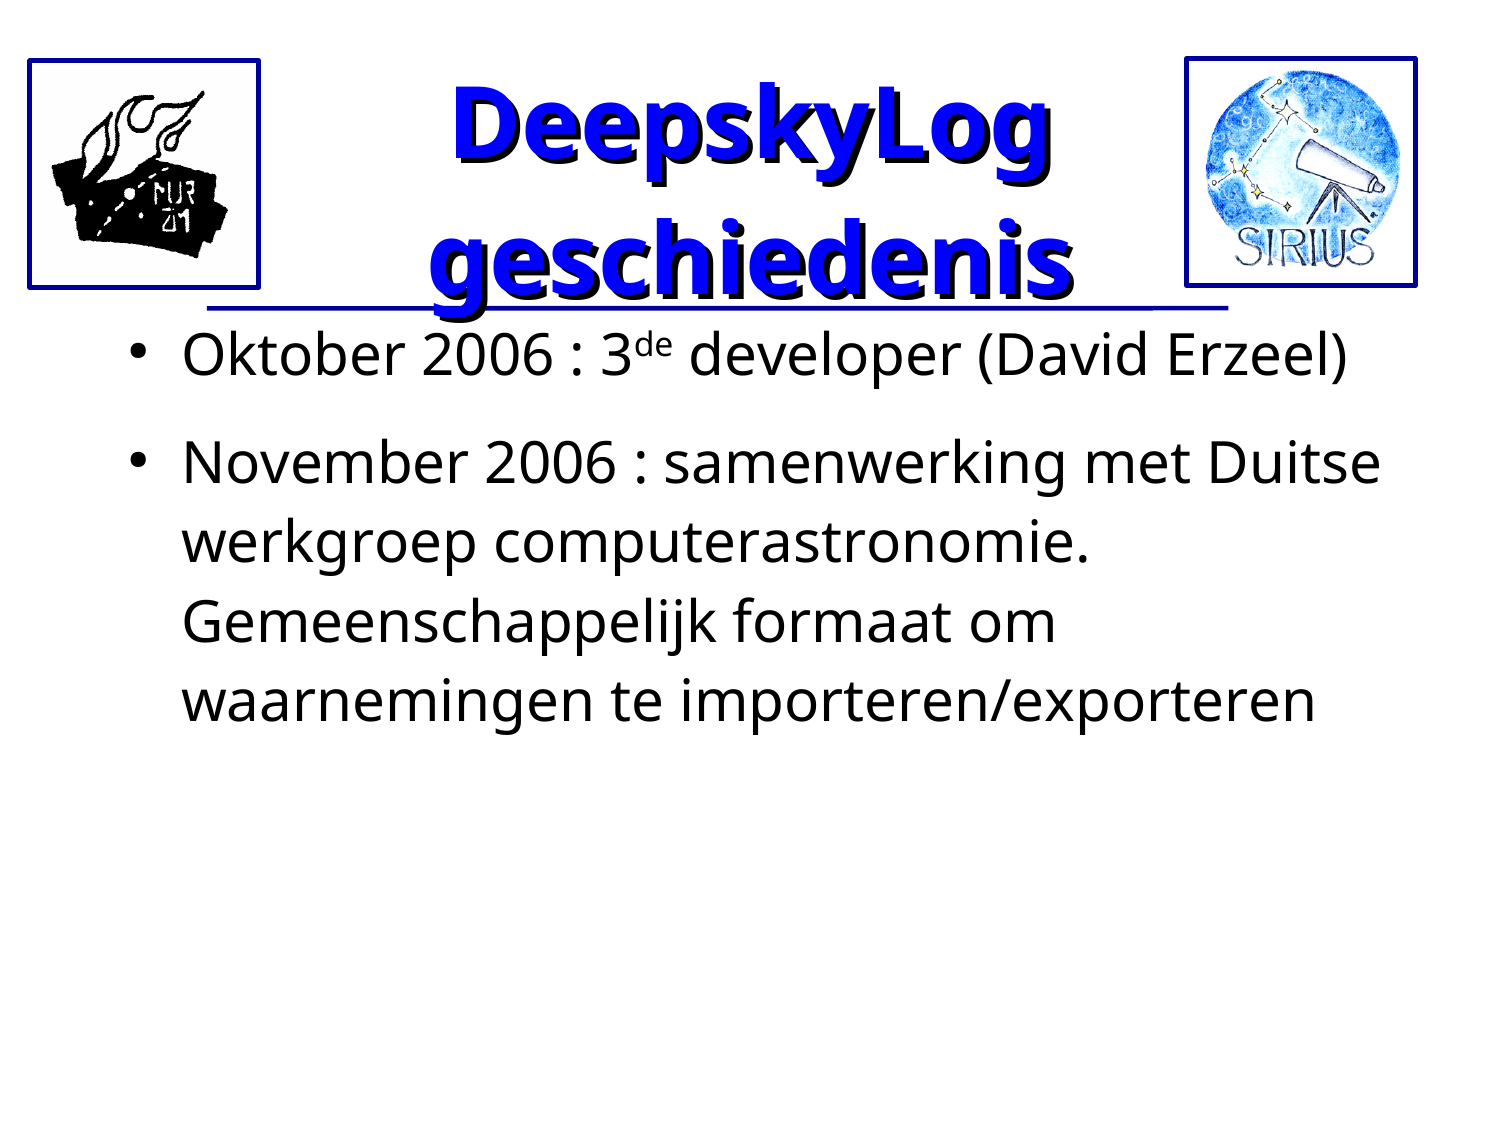

# DeepskyLog geschiedenis
Oktober 2006 : 3de developer (David Erzeel)
November 2006 : samenwerking met Duitse werkgroep computerastronomie. Gemeenschappelijk formaat om waarnemingen te importeren/exporteren